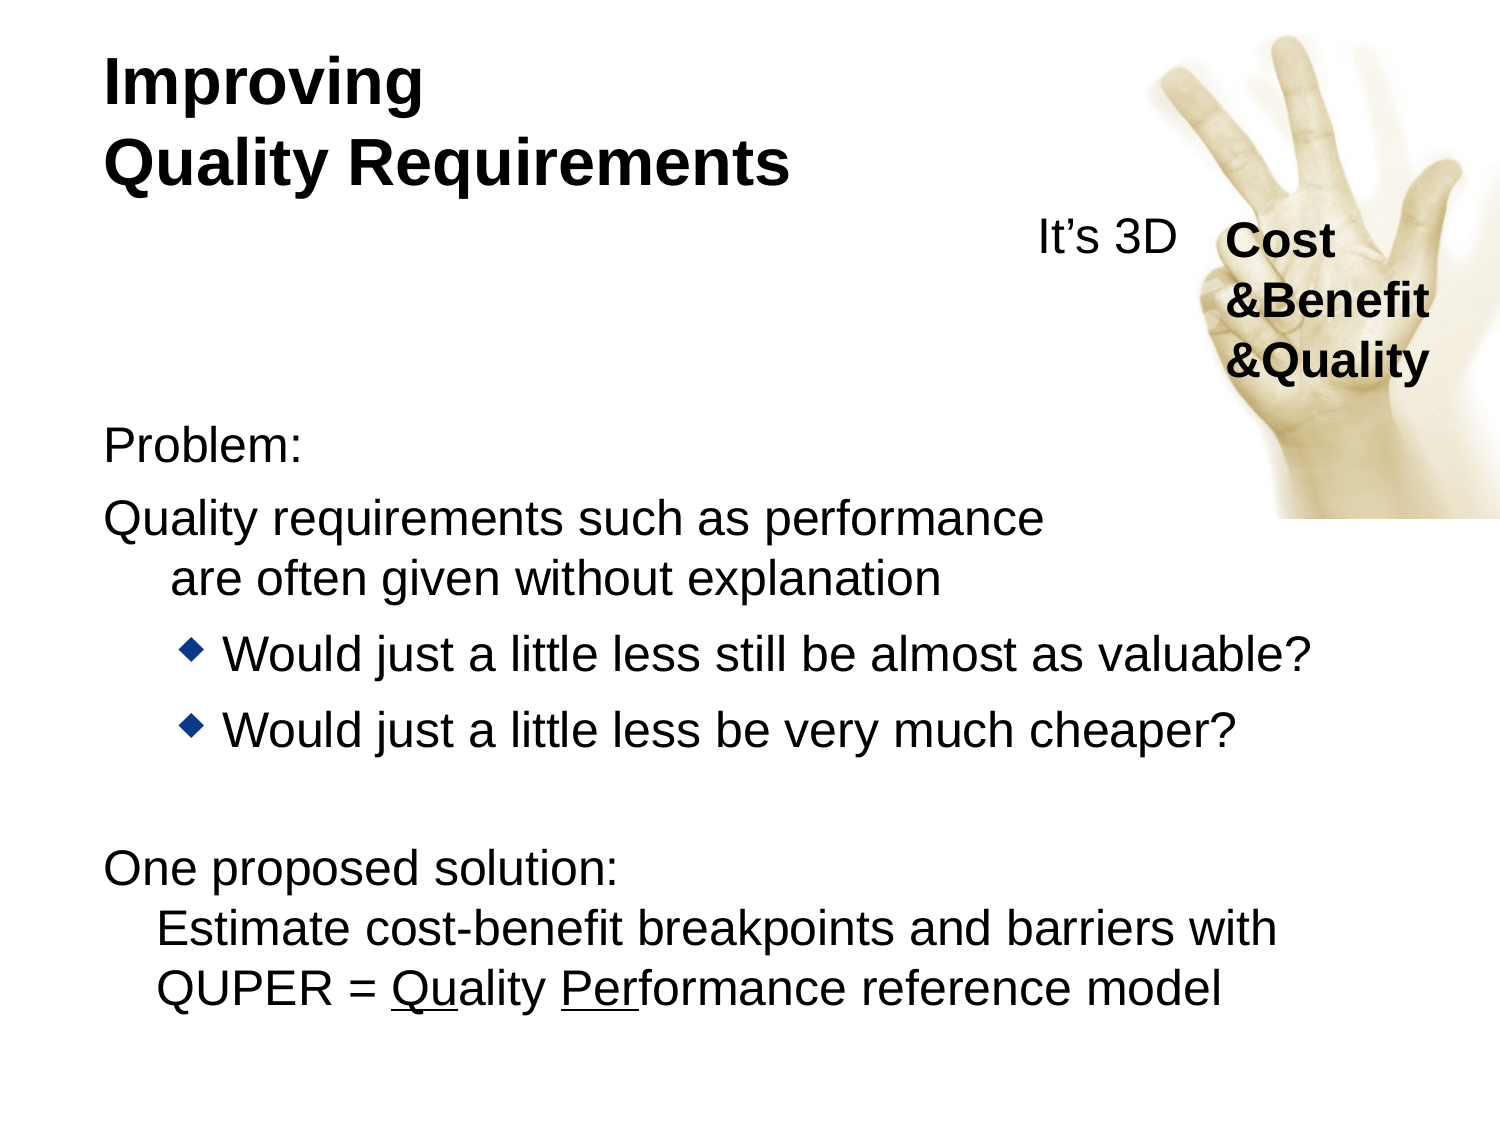

# Improving Quality Requirements
It’s 3D
Cost &Benefit
&Quality
Problem:
Quality requirements such as performance
 are often given without explanation
Would just a little less still be almost as valuable?
Would just a little less be very much cheaper?
One proposed solution:
Estimate cost-benefit breakpoints and barriers with
QUPER = Quality Performance reference model